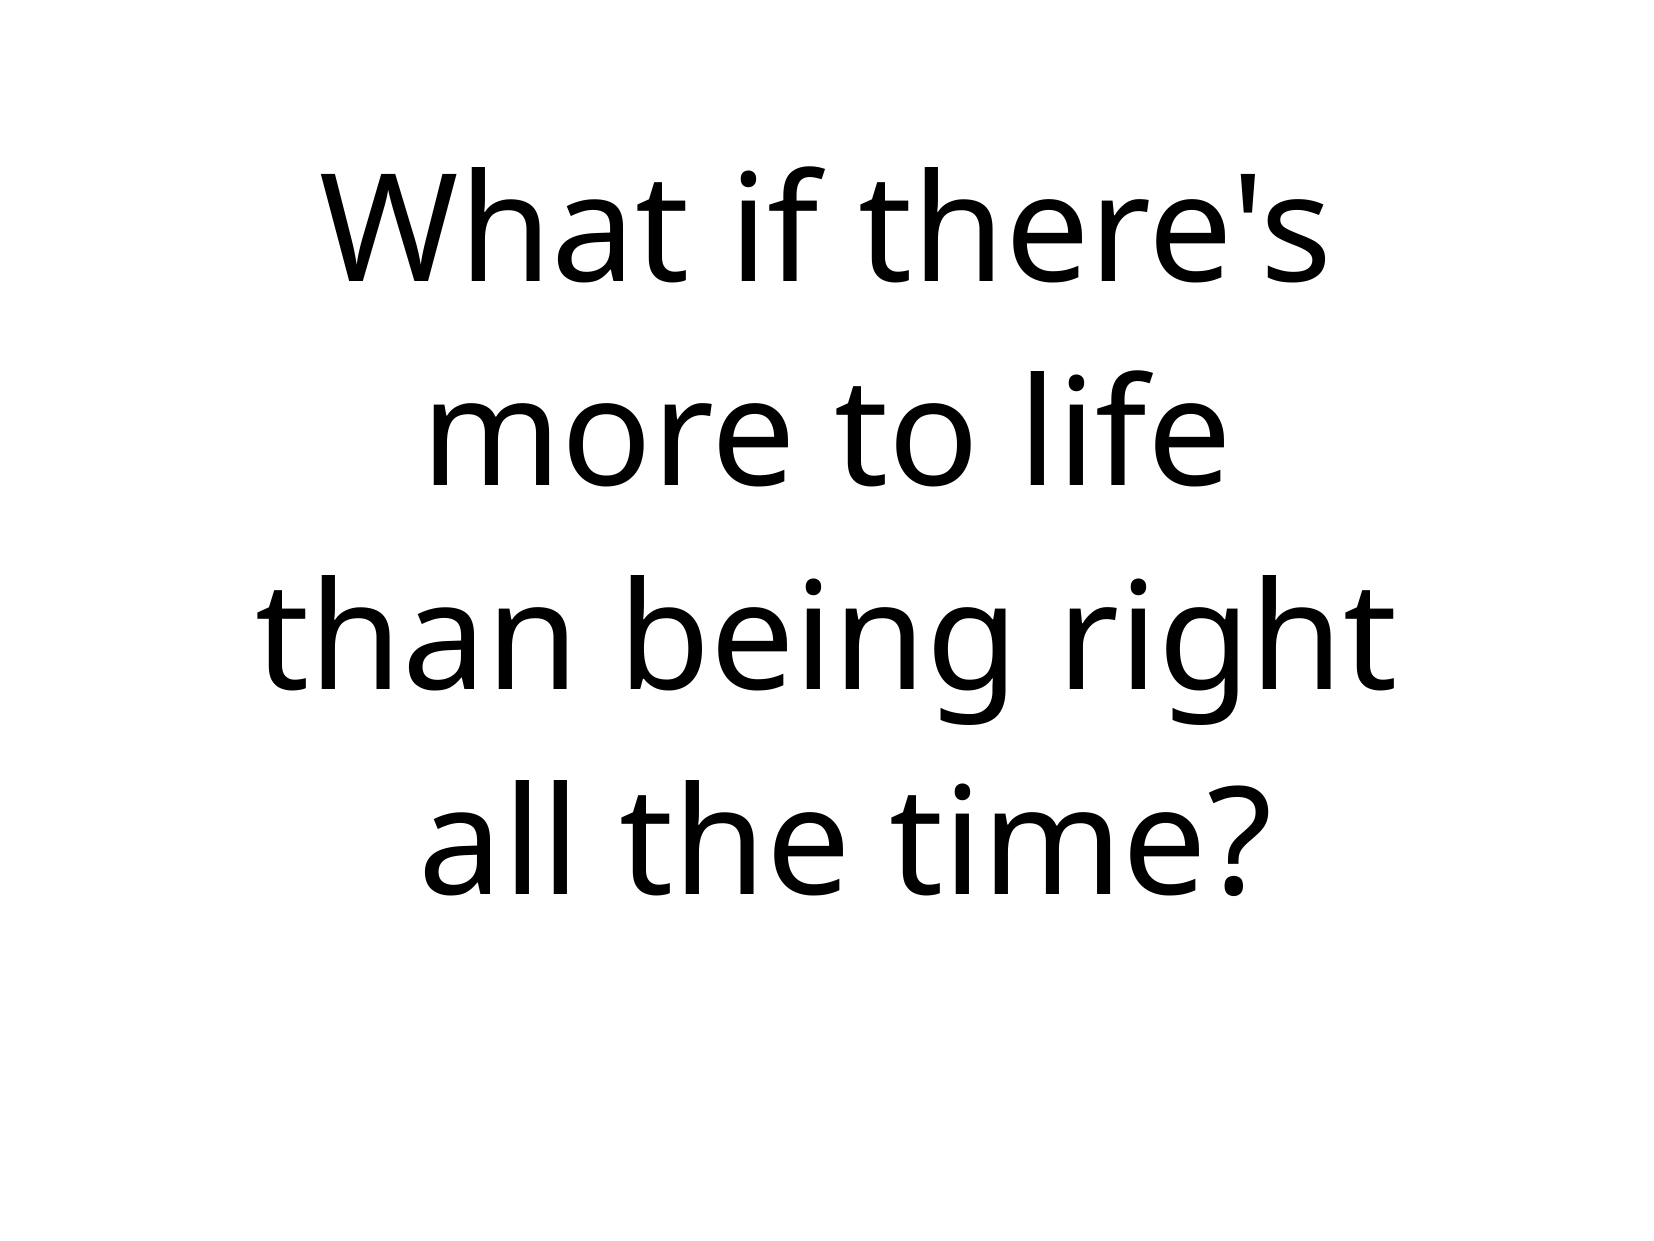

# What if there's
more to life
than being right
 all the time?